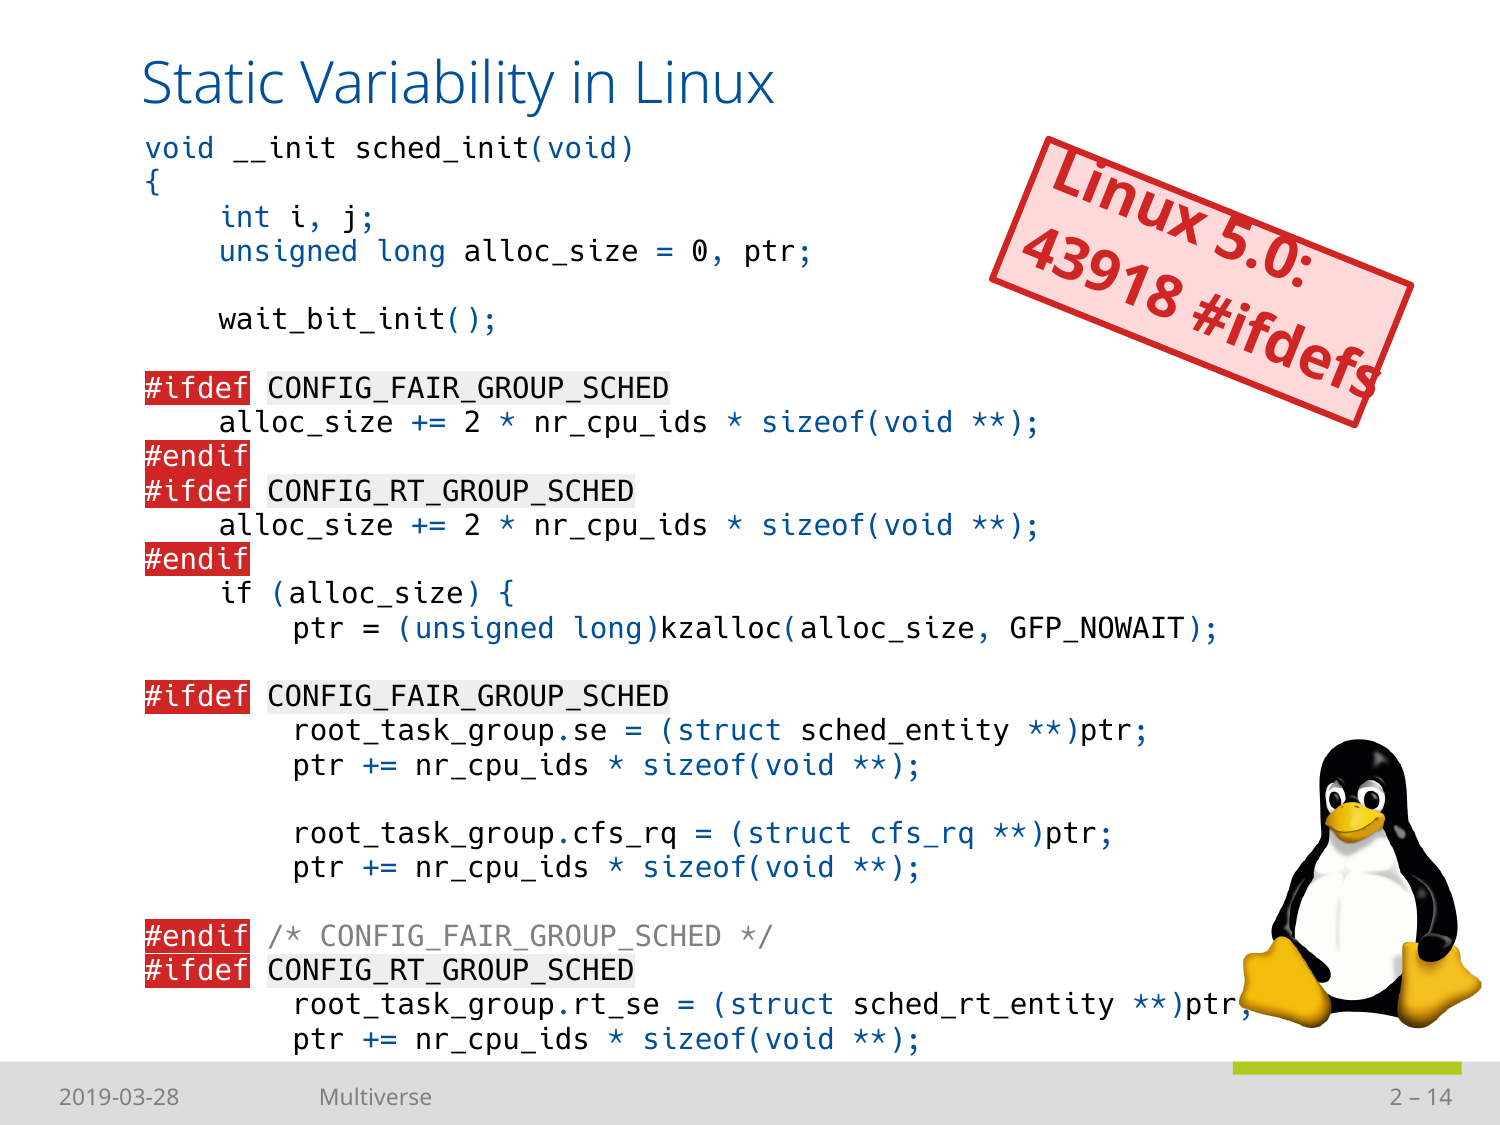

# Static Variability in Linux
void __init sched_init(void)
{
	int i, j;
	unsigned long alloc_size = 0, ptr;
	wait_bit_init();
#ifdef CONFIG_FAIR_GROUP_SCHED
	alloc_size += 2 * nr_cpu_ids * sizeof(void **);
#endif
#ifdef CONFIG_RT_GROUP_SCHED
	alloc_size += 2 * nr_cpu_ids * sizeof(void **);
#endif
	if (alloc_size) {
		ptr = (unsigned long)kzalloc(alloc_size, GFP_NOWAIT);
#ifdef CONFIG_FAIR_GROUP_SCHED
		root_task_group.se = (struct sched_entity **)ptr;
		ptr += nr_cpu_ids * sizeof(void **);
		root_task_group.cfs_rq = (struct cfs_rq **)ptr;
		ptr += nr_cpu_ids * sizeof(void **);
#endif /* CONFIG_FAIR_GROUP_SCHED */
#ifdef CONFIG_RT_GROUP_SCHED
		root_task_group.rt_se = (struct sched_rt_entity **)ptr;
		ptr += nr_cpu_ids * sizeof(void **);
Linux 5.0:
43918 #ifdefs
2